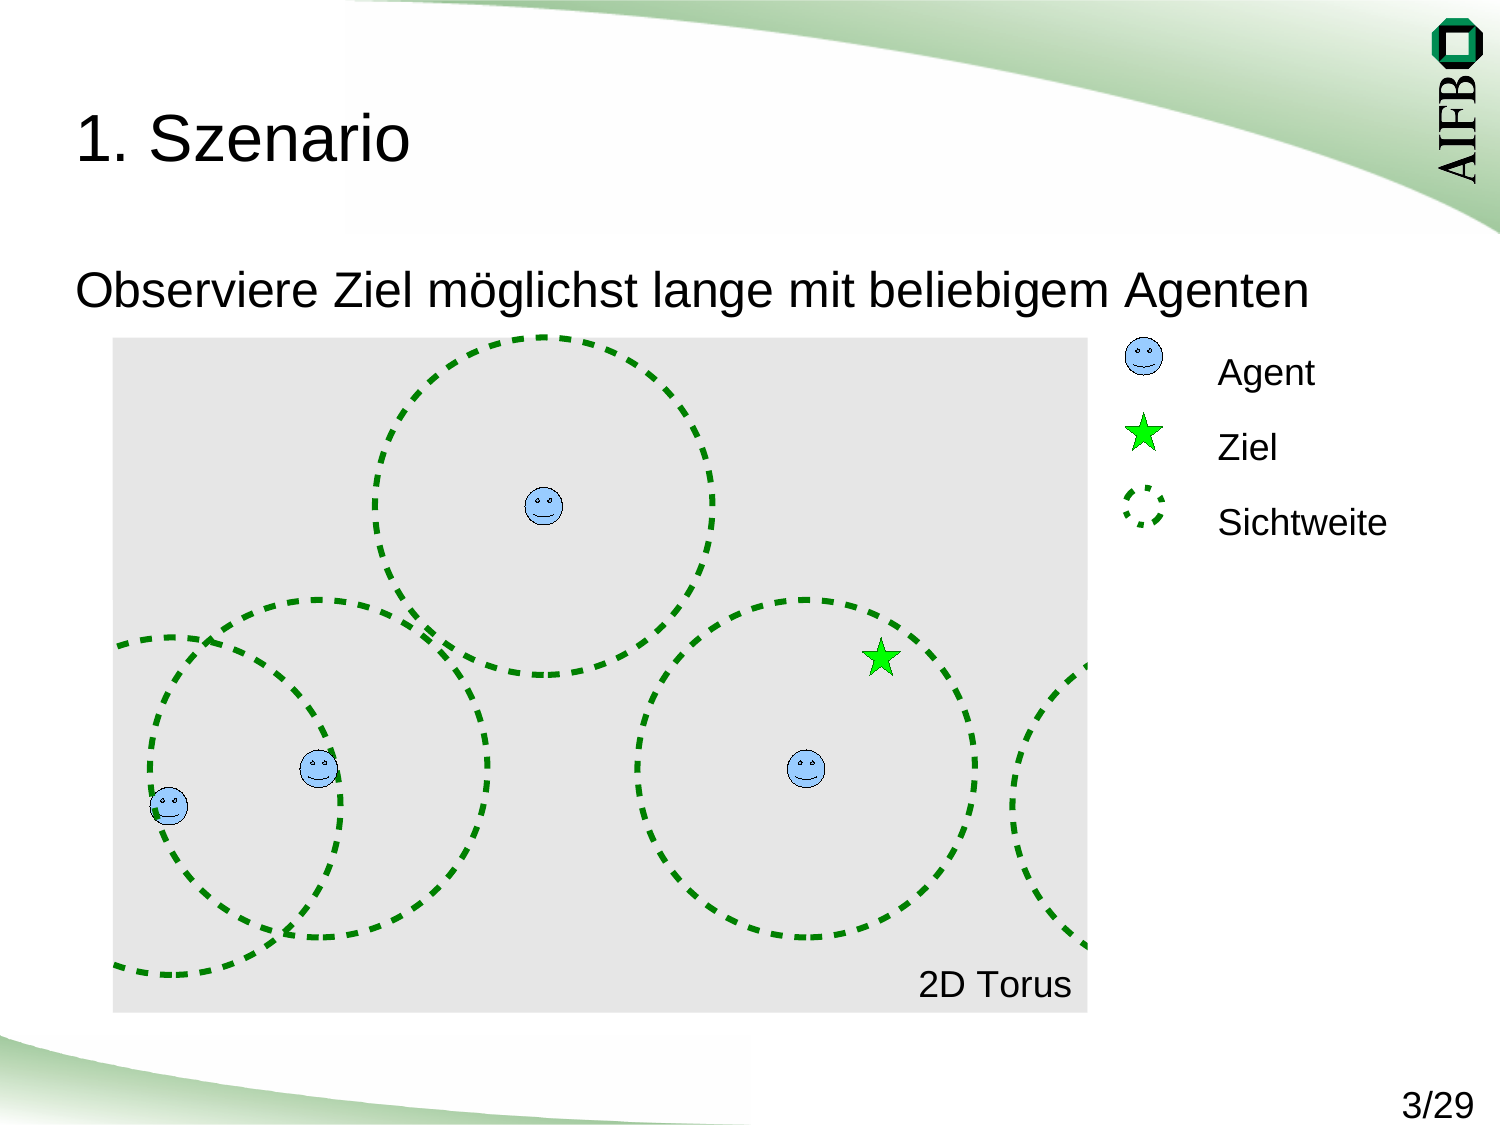

# 1. Szenario
Observiere Ziel möglichst lange mit beliebigem Agenten
Agent
Ziel
Sichtweite
2D Torus
3